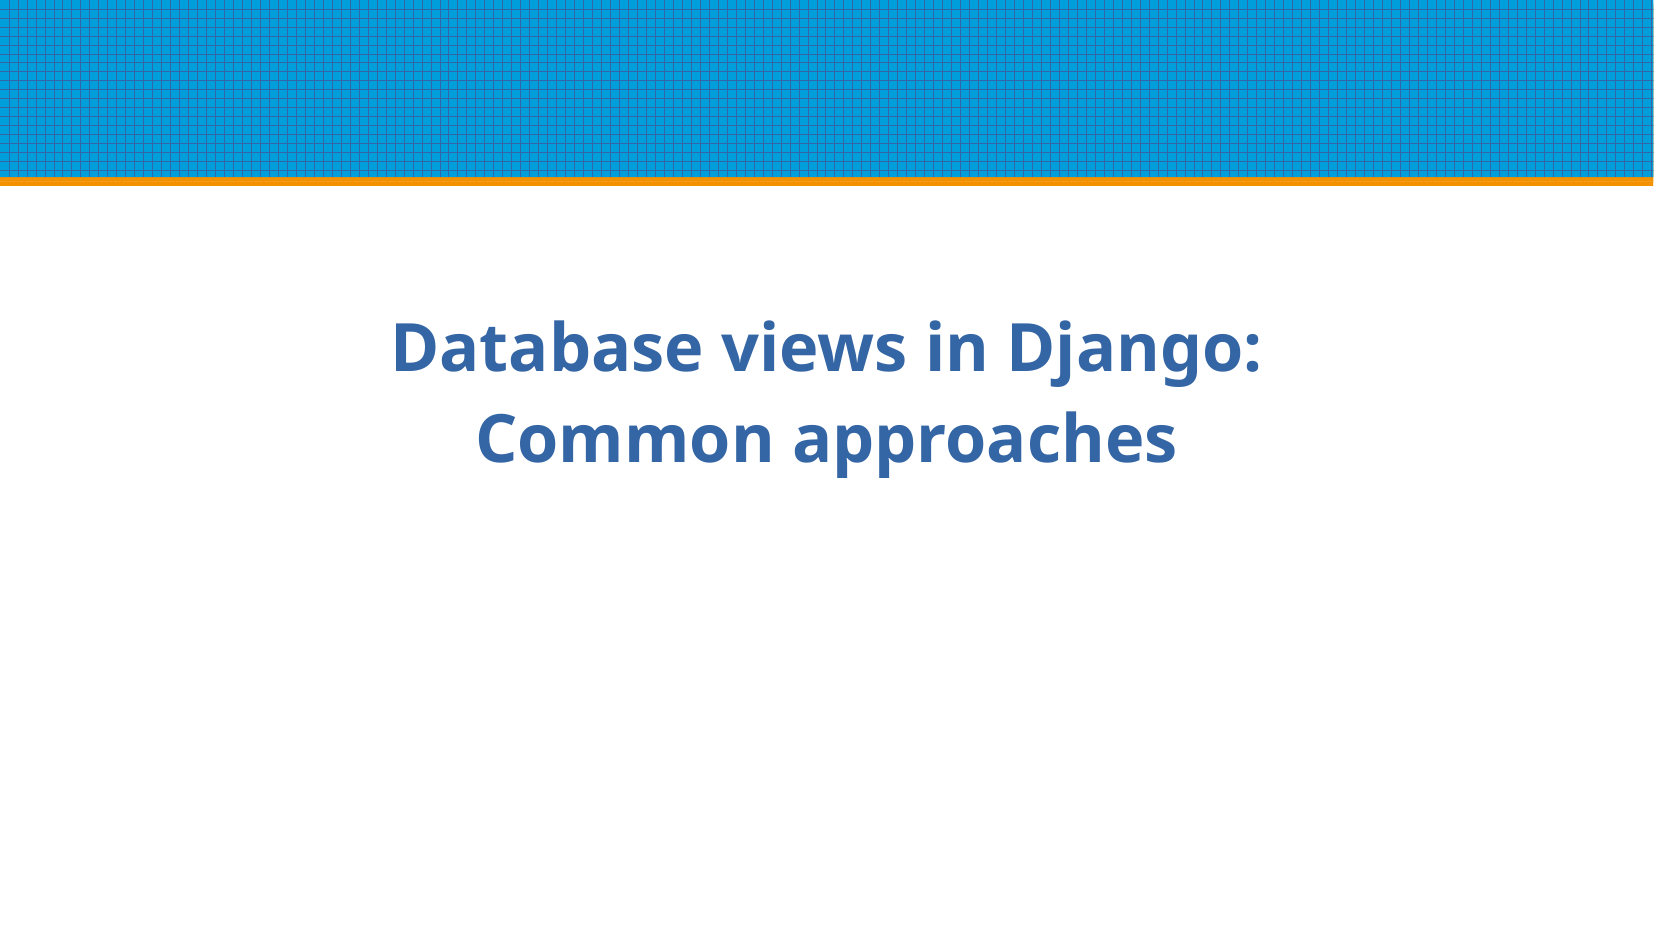

# Database views in Django:
Common approaches